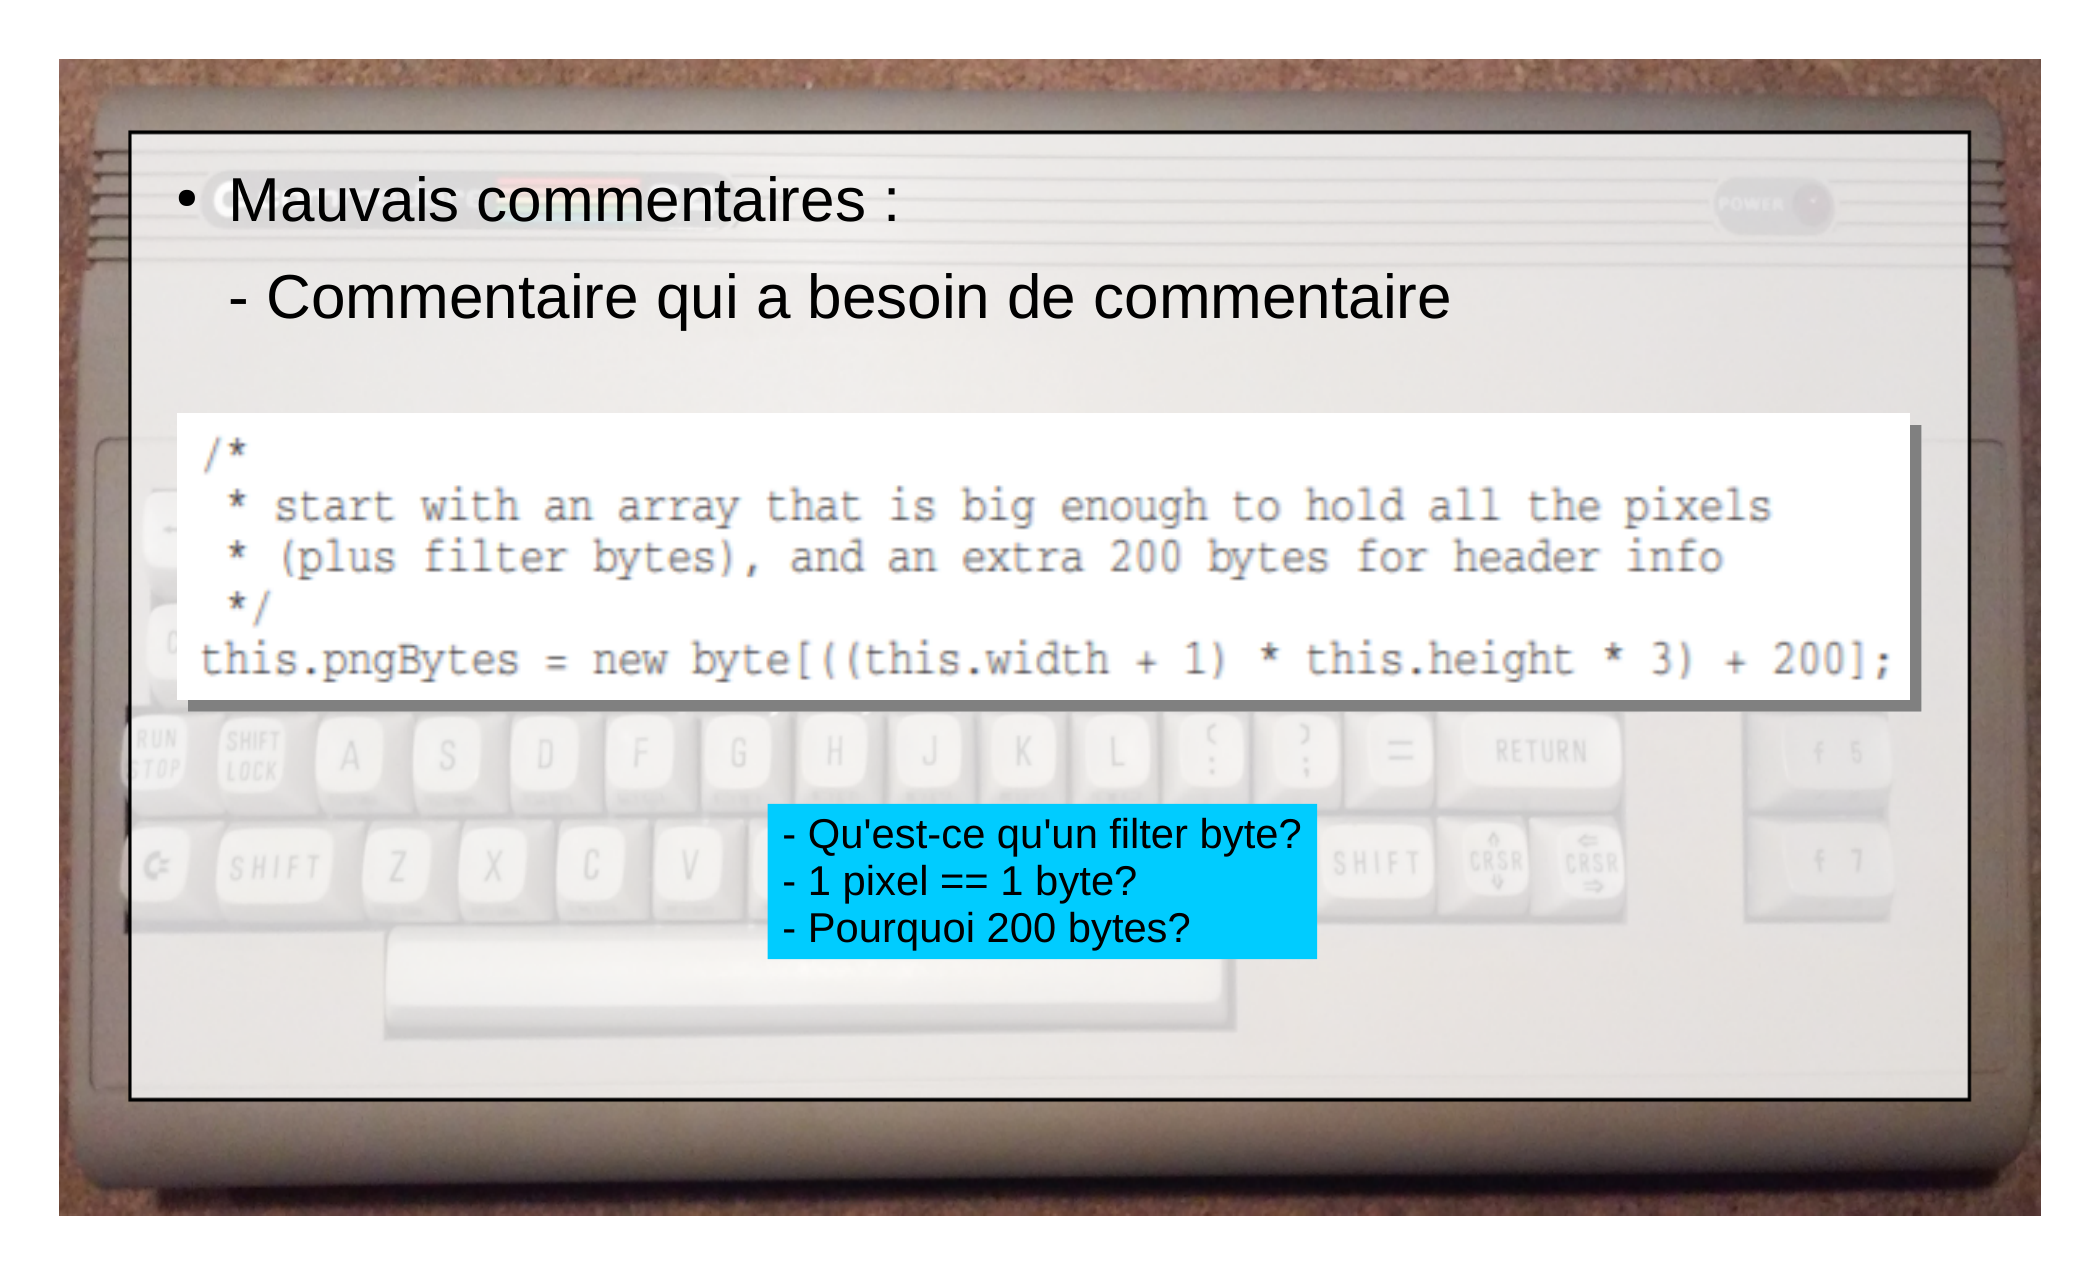

# Mauvais commentaires :
- Commentaire qui a besoin de commentaire
- Qu'est-ce qu'un filter byte?
- 1 pixel == 1 byte?
- Pourquoi 200 bytes?